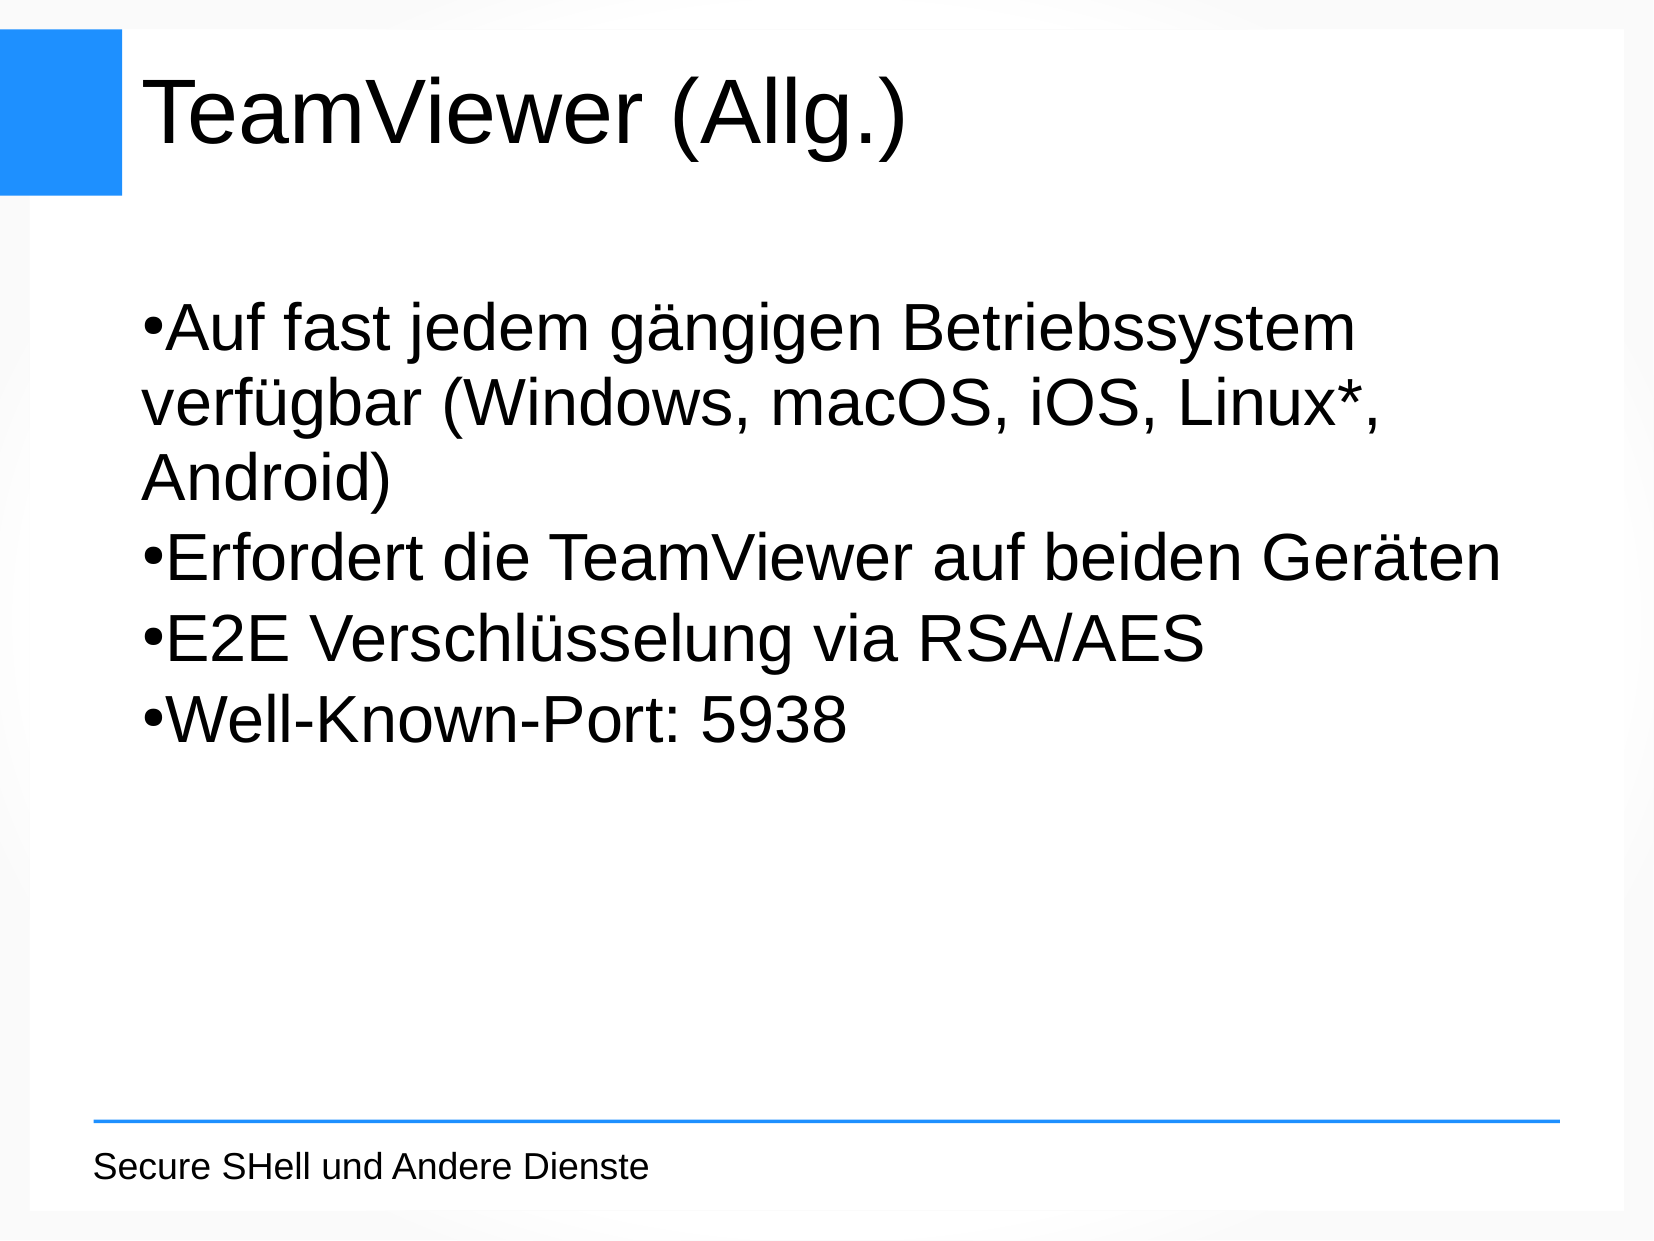

# TeamViewer (Allg.)
Auf fast jedem gängigen Betriebssystem verfügbar (Windows, macOS, iOS, Linux*, Android)
Erfordert die TeamViewer auf beiden Geräten
E2E Verschlüsselung via RSA/AES
Well-Known-Port: 5938
Secure SHell und Andere Dienste